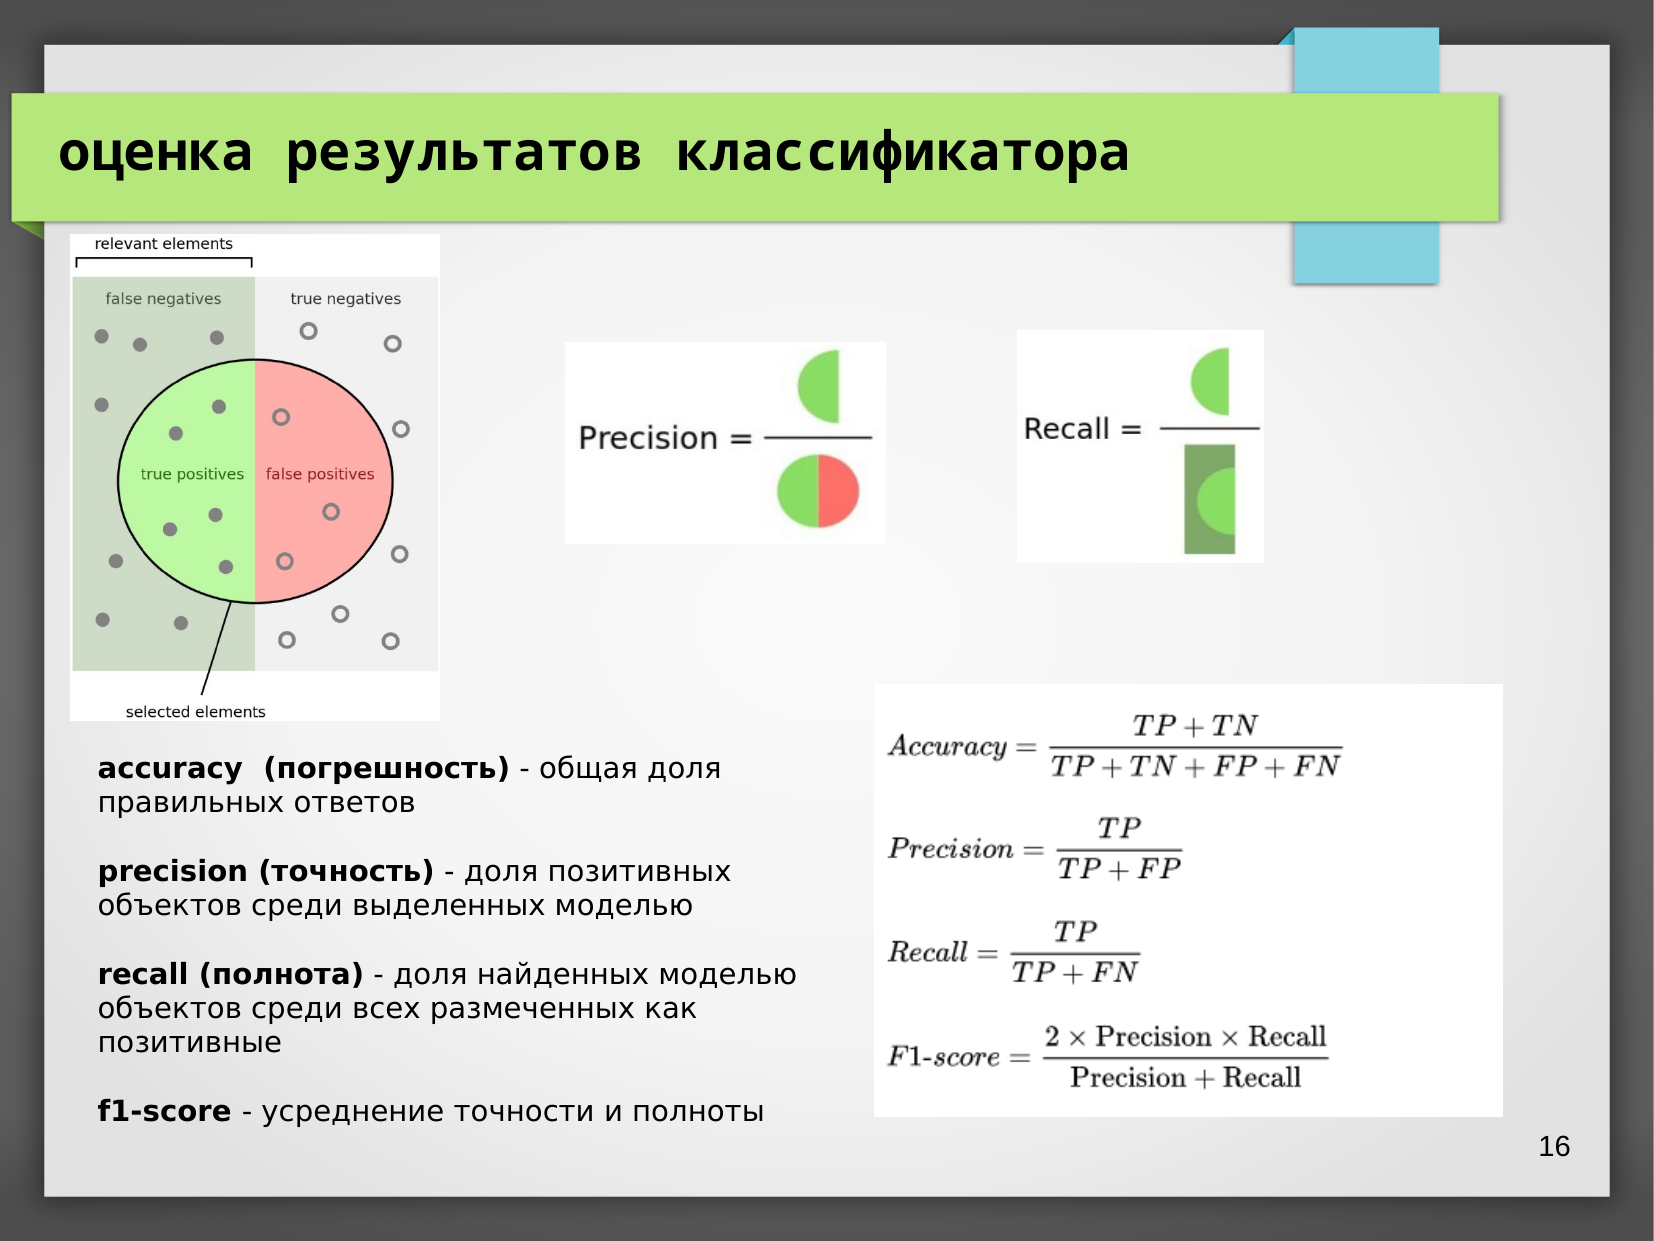

# оценка результатов классификатора
accuracy (погрешность) - общая доля правильных ответов
precision (точность) - доля позитивных объектов среди выделенных моделью
recall (полнота) - доля найденных моделью объектов среди всех размеченных как позитивные
f1-score - усреднение точности и полноты
16